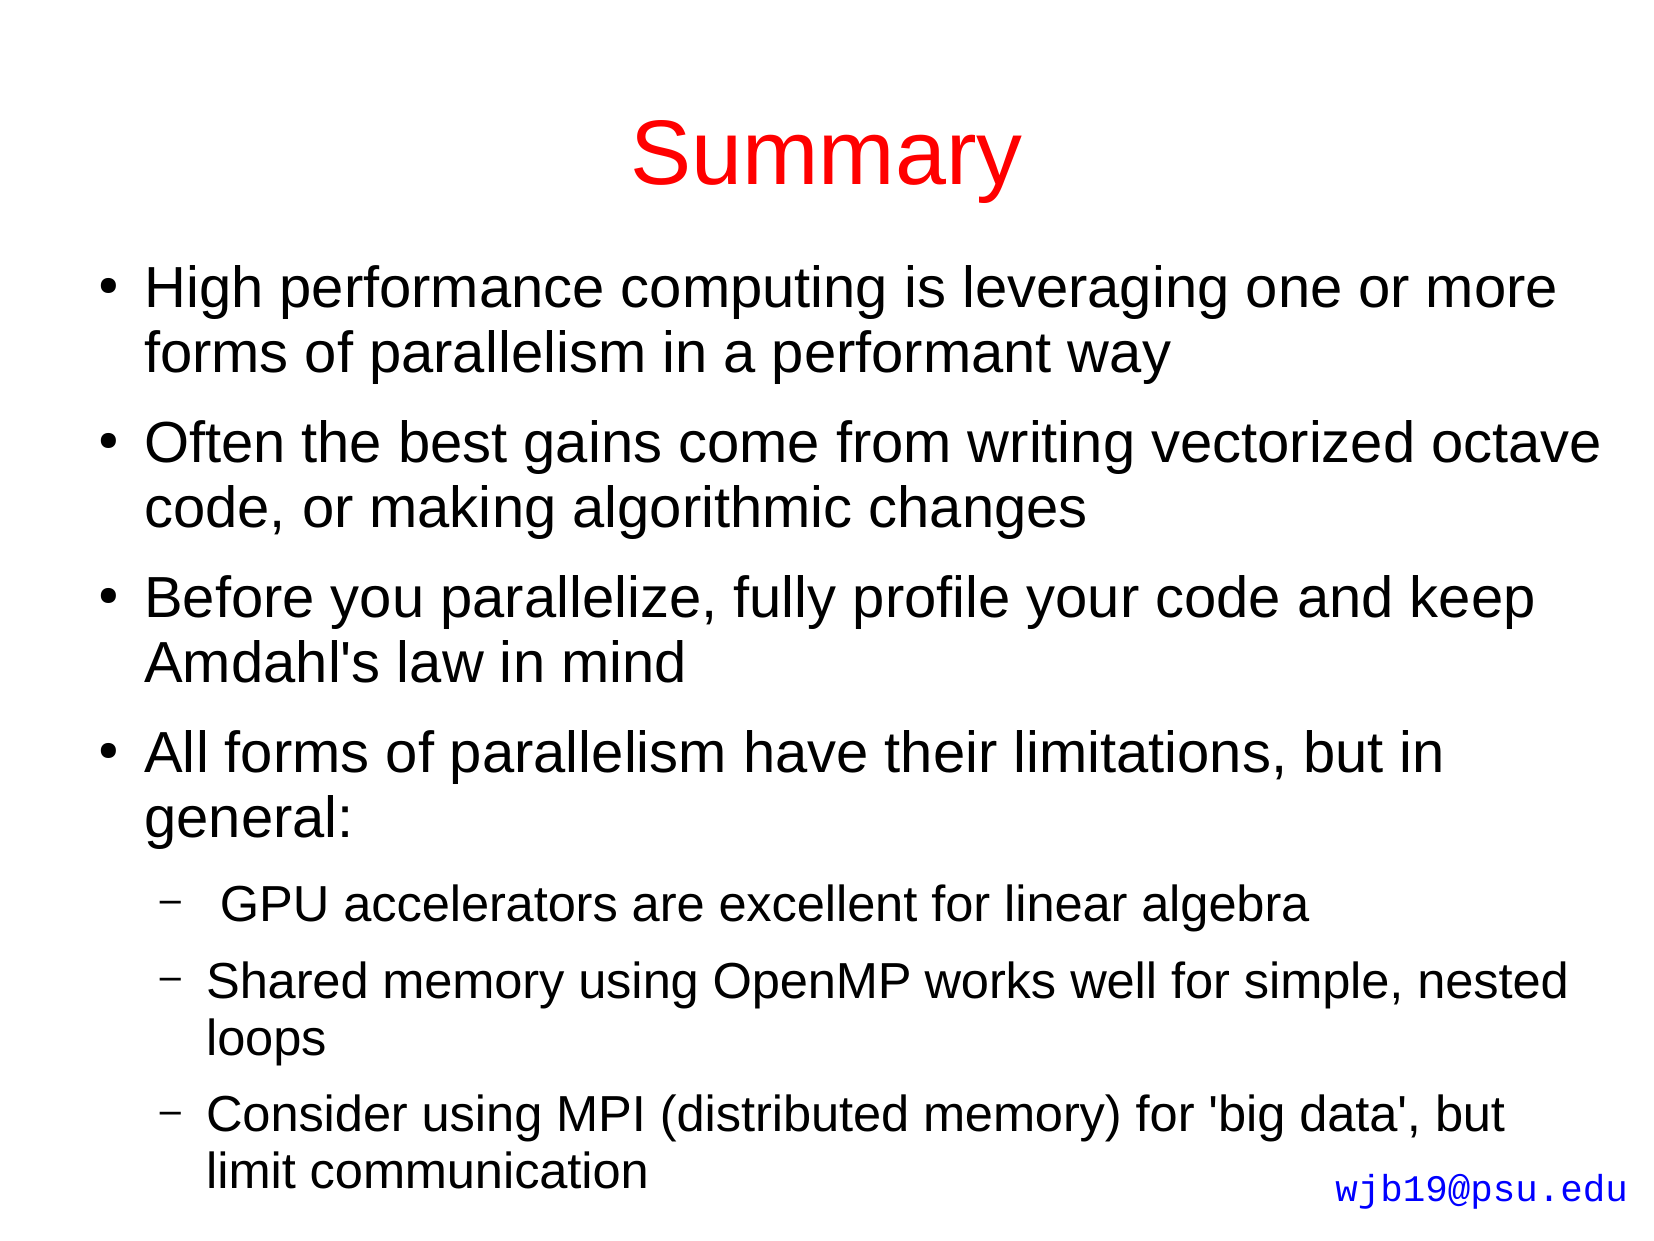

# Summary
High performance computing is leveraging one or more forms of parallelism in a performant way
Often the best gains come from writing vectorized octave code, or making algorithmic changes
Before you parallelize, fully profile your code and keep Amdahl's law in mind
All forms of parallelism have their limitations, but in general:
 GPU accelerators are excellent for linear algebra
Shared memory using OpenMP works well for simple, nested loops
Consider using MPI (distributed memory) for 'big data', but limit communication
wjb19@psu.edu